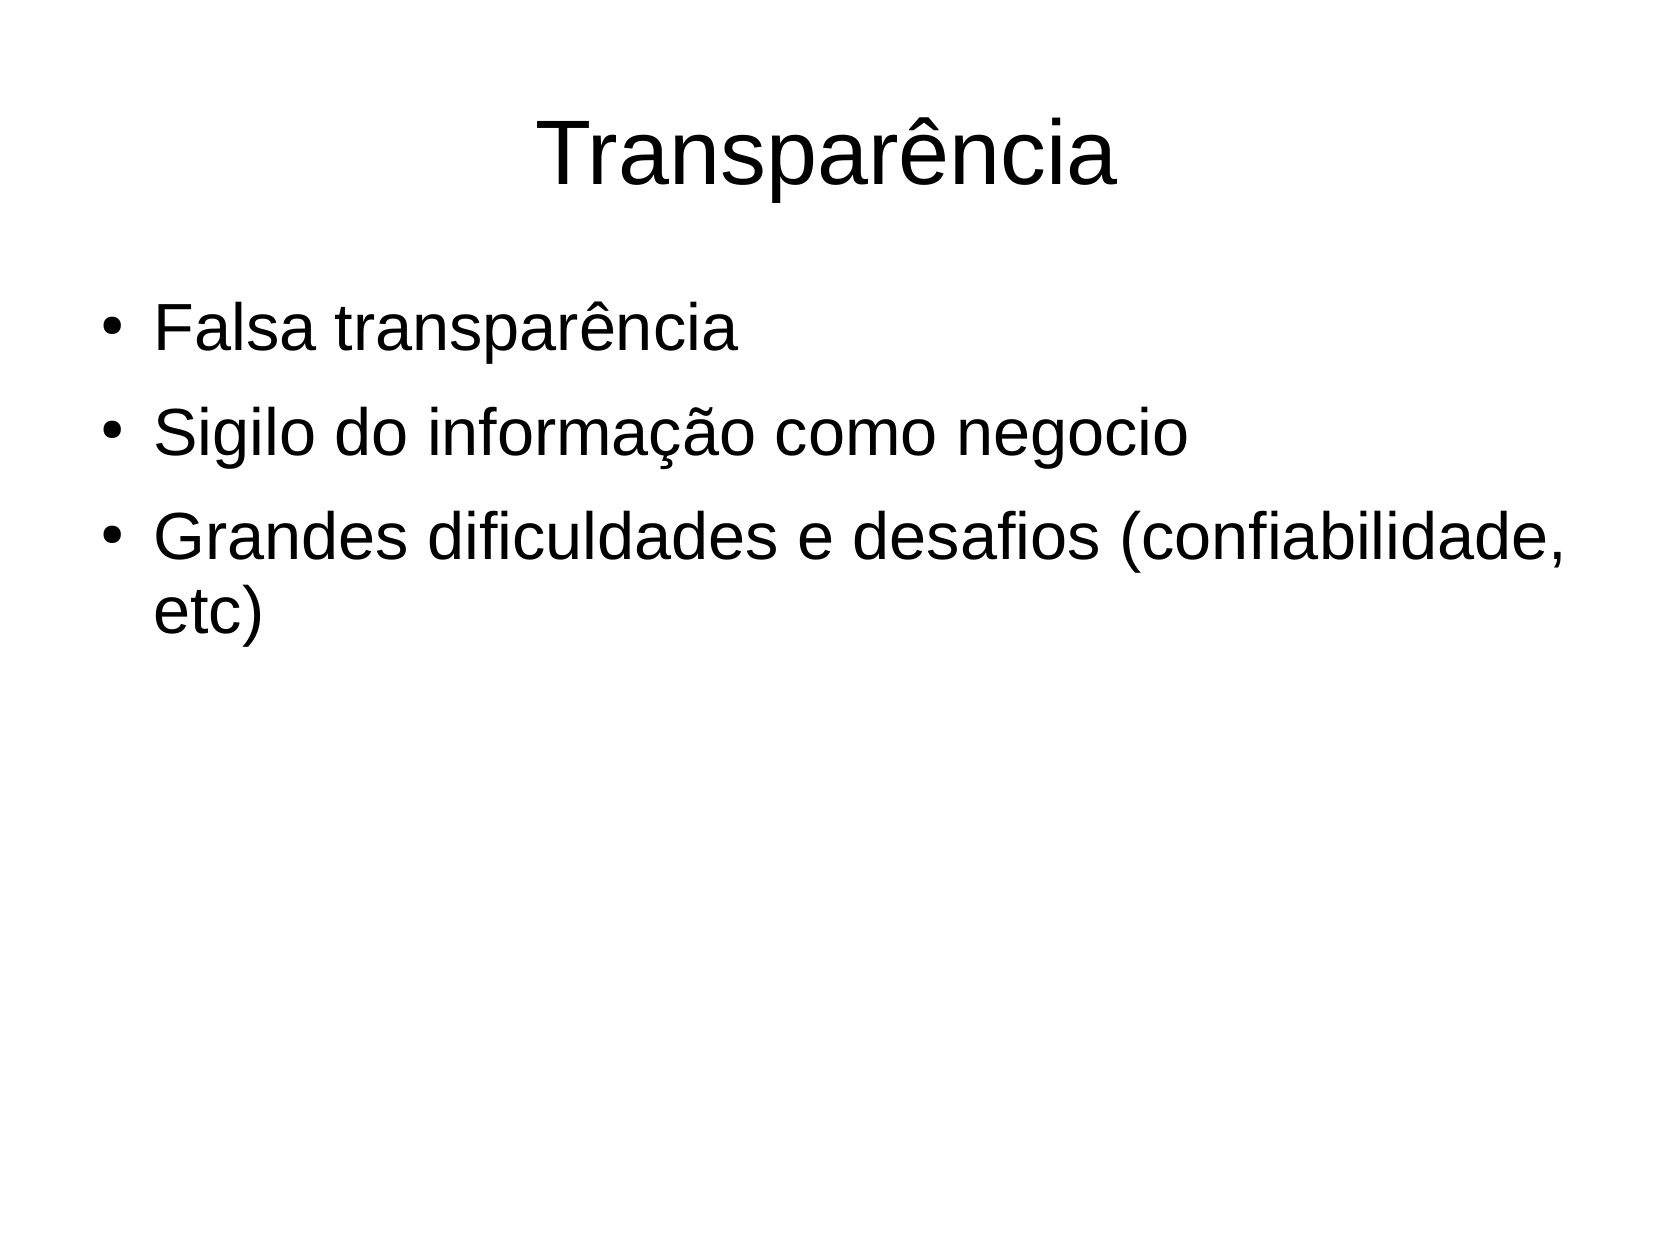

# Transparência
Falsa transparência
Sigilo do informação como negocio
Grandes dificuldades e desafios (confiabilidade, etc)